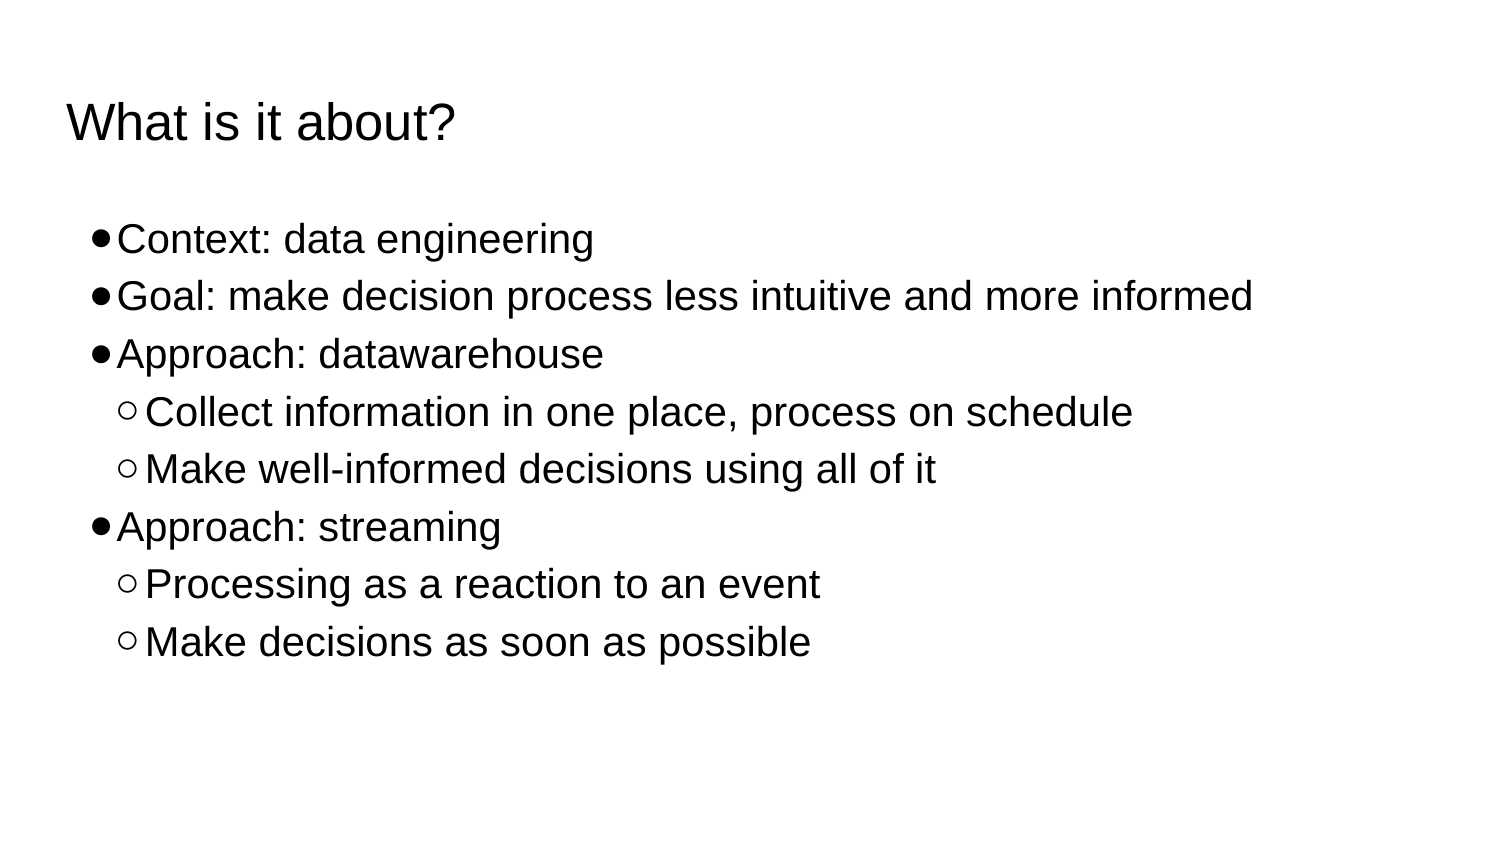

# What is it about?
Context: data engineering
Goal: make decision process less intuitive and more informed
Approach: datawarehouse
Collect information in one place, process on schedule
Make well-informed decisions using all of it
Approach: streaming
Processing as a reaction to an event
Make decisions as soon as possible